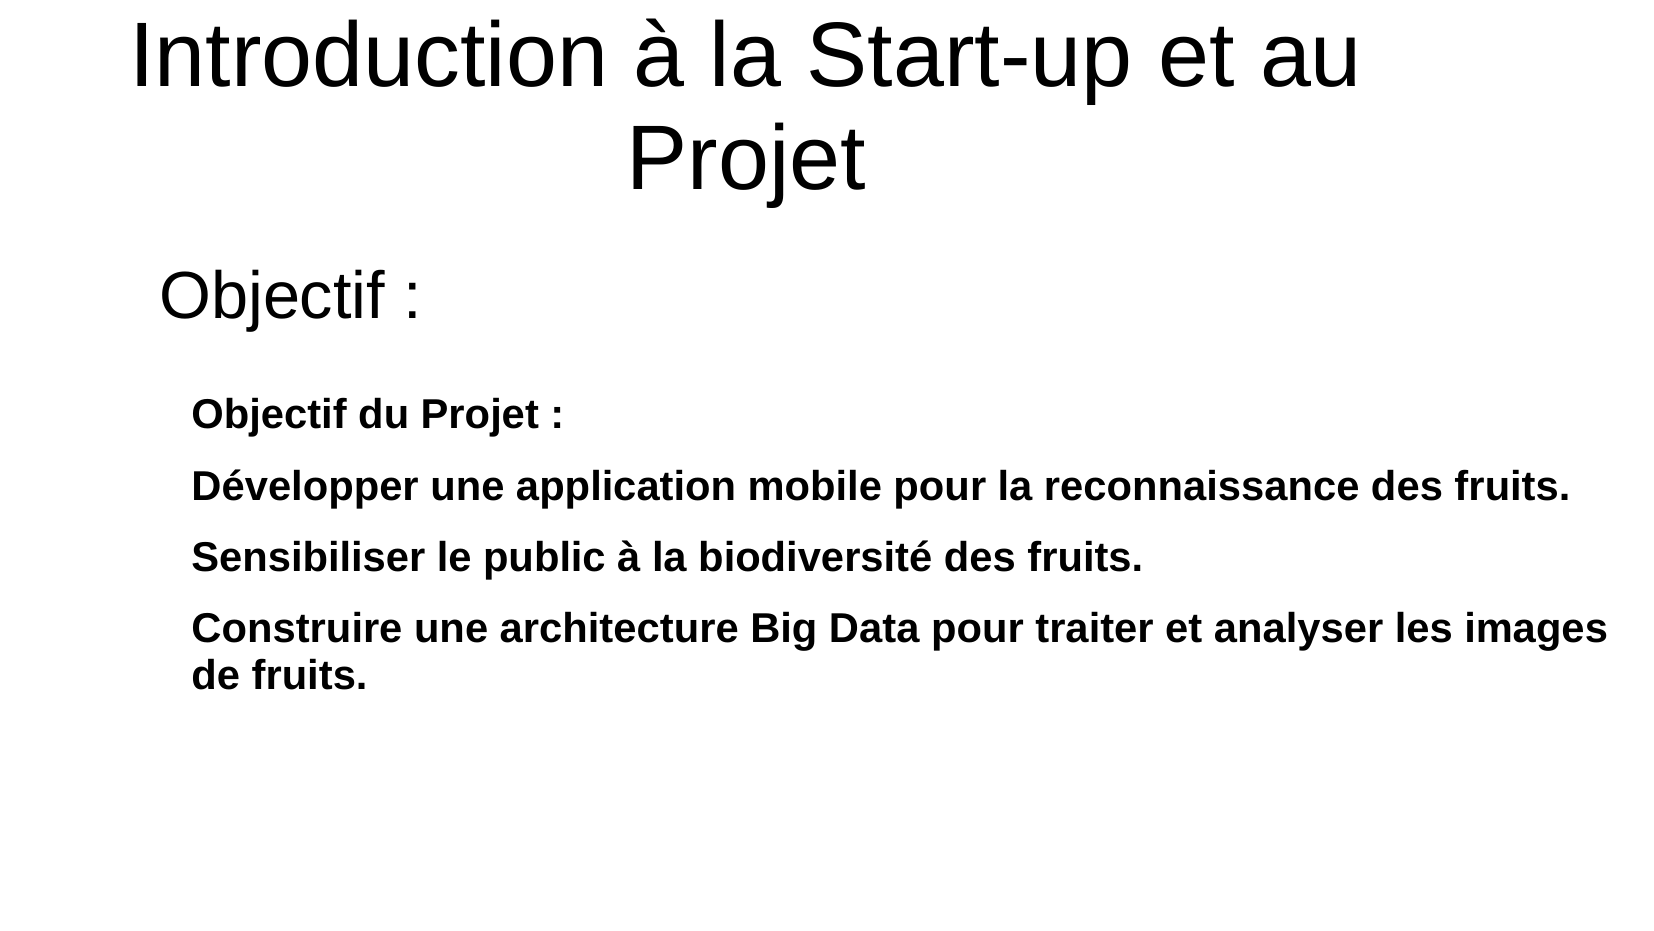

# Introduction à la Start-up et au Projet
Objectif :
Objectif du Projet :
Développer une application mobile pour la reconnaissance des fruits.
Sensibiliser le public à la biodiversité des fruits.
Construire une architecture Big Data pour traiter et analyser les images de fruits.